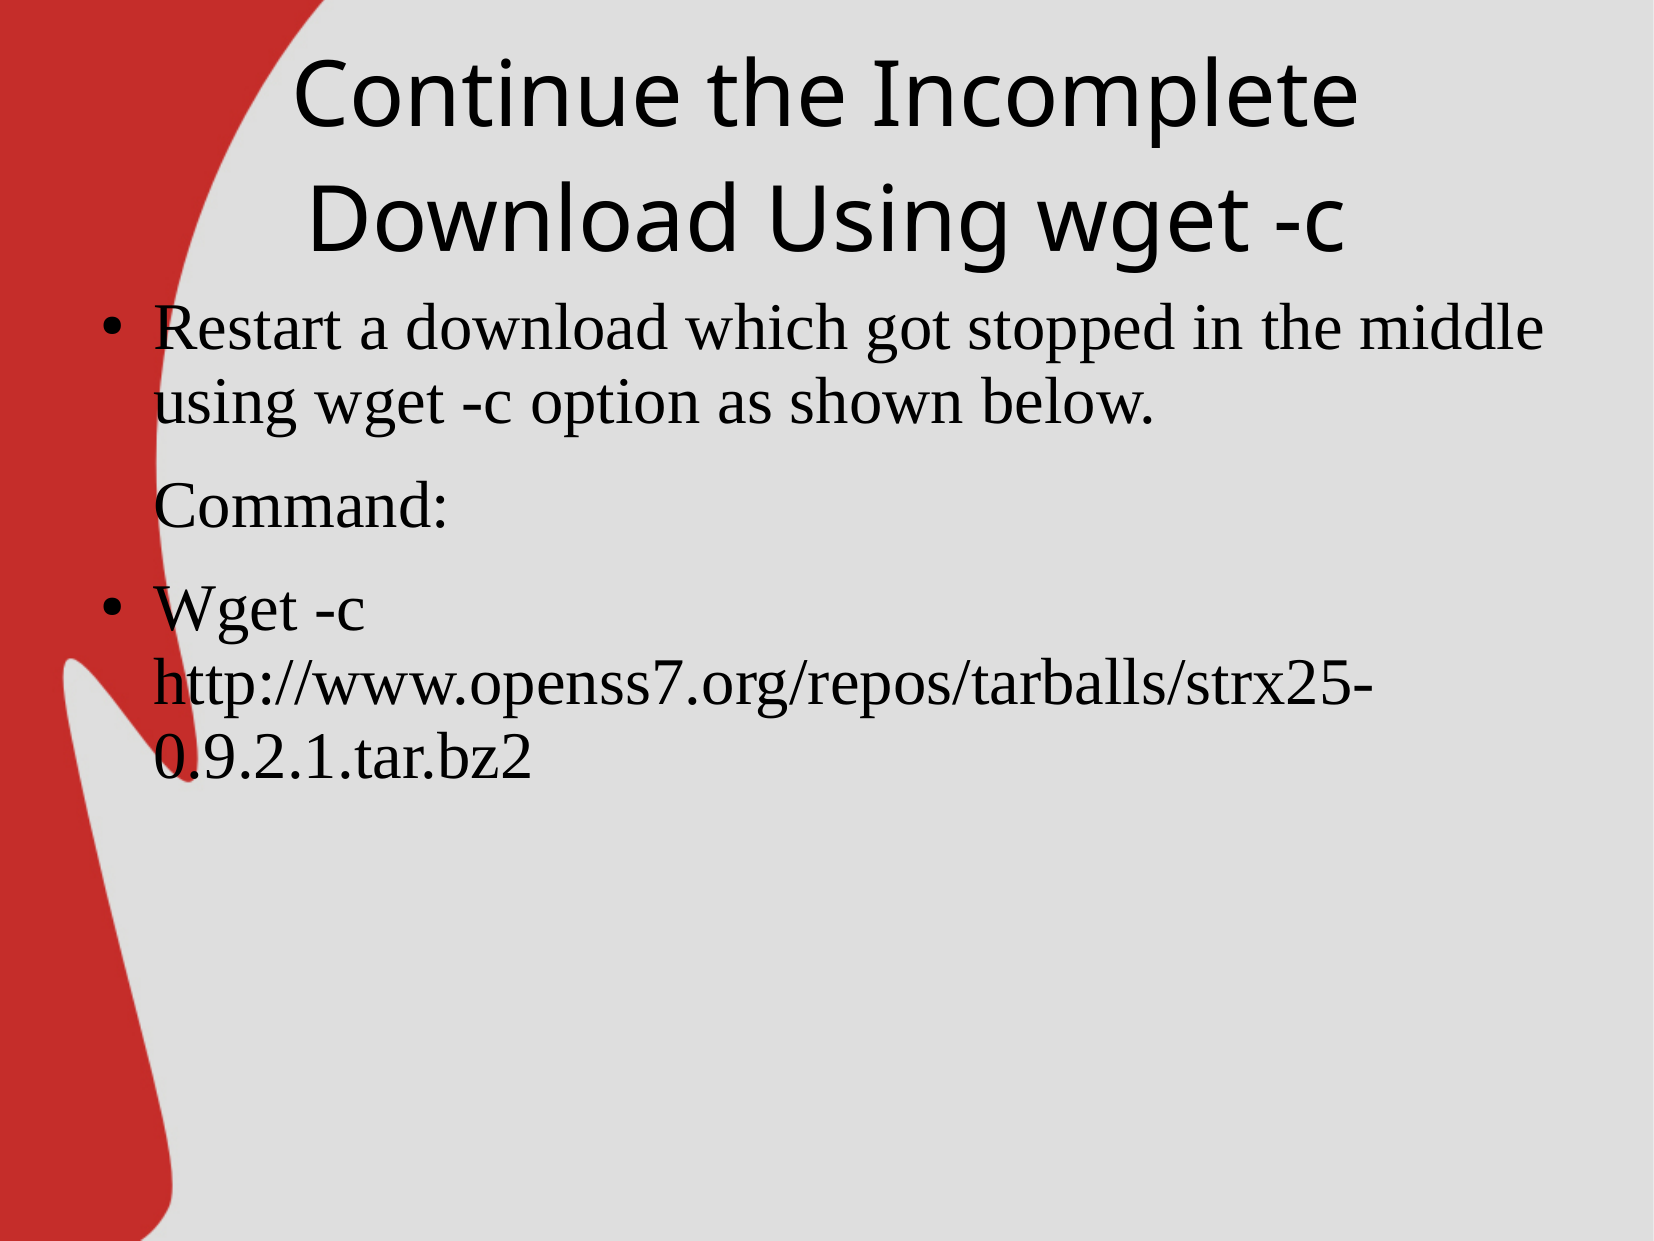

# Continue the Incomplete Download Using wget -c
Restart a download which got stopped in the middle using wget -c option as shown below.
Command:
Wget -c http://www.openss7.org/repos/tarballs/strx25-0.9.2.1.tar.bz2